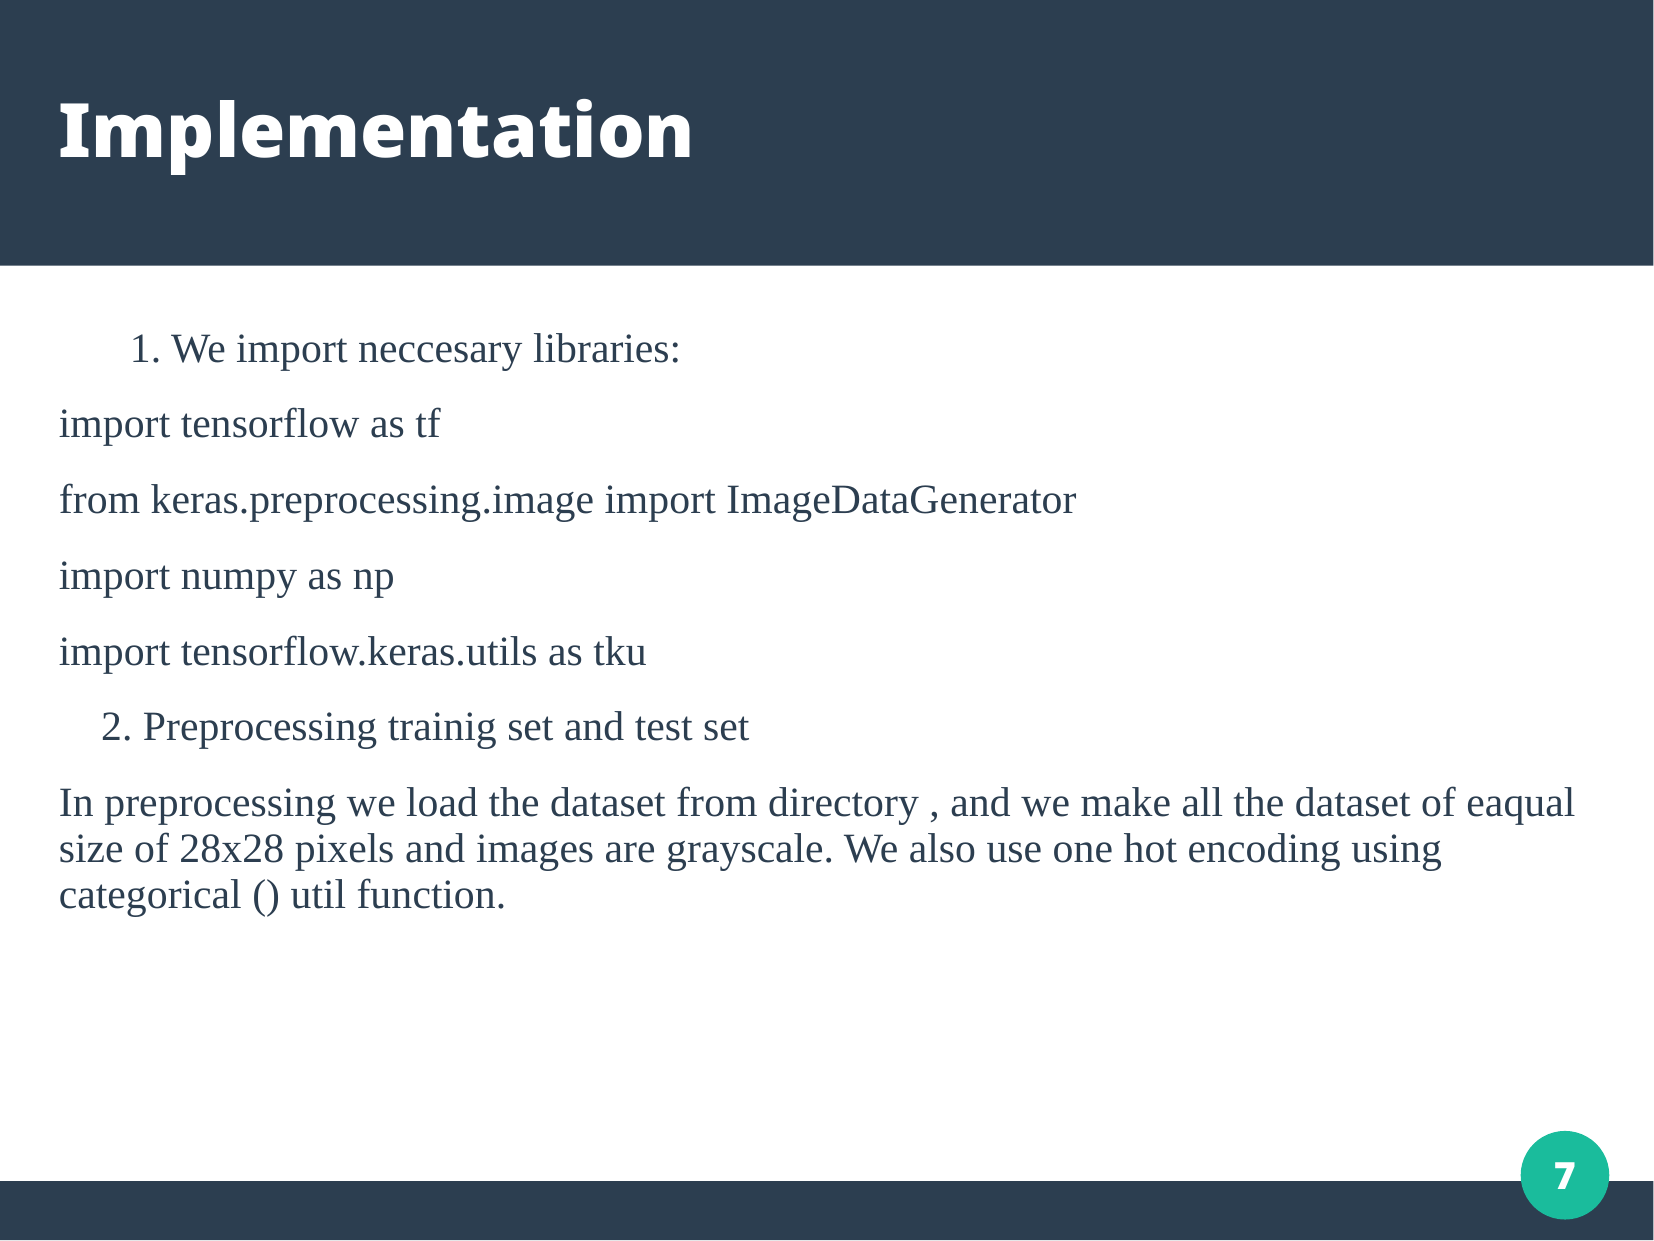

# Implementation
1. We import neccesary libraries:
import tensorflow as tf
from keras.preprocessing.image import ImageDataGenerator
import numpy as np
import tensorflow.keras.utils as tku
 2. Preprocessing trainig set and test set
In preprocessing we load the dataset from directory , and we make all the dataset of eaqual size of 28x28 pixels and images are grayscale. We also use one hot encoding using categorical () util function.
7